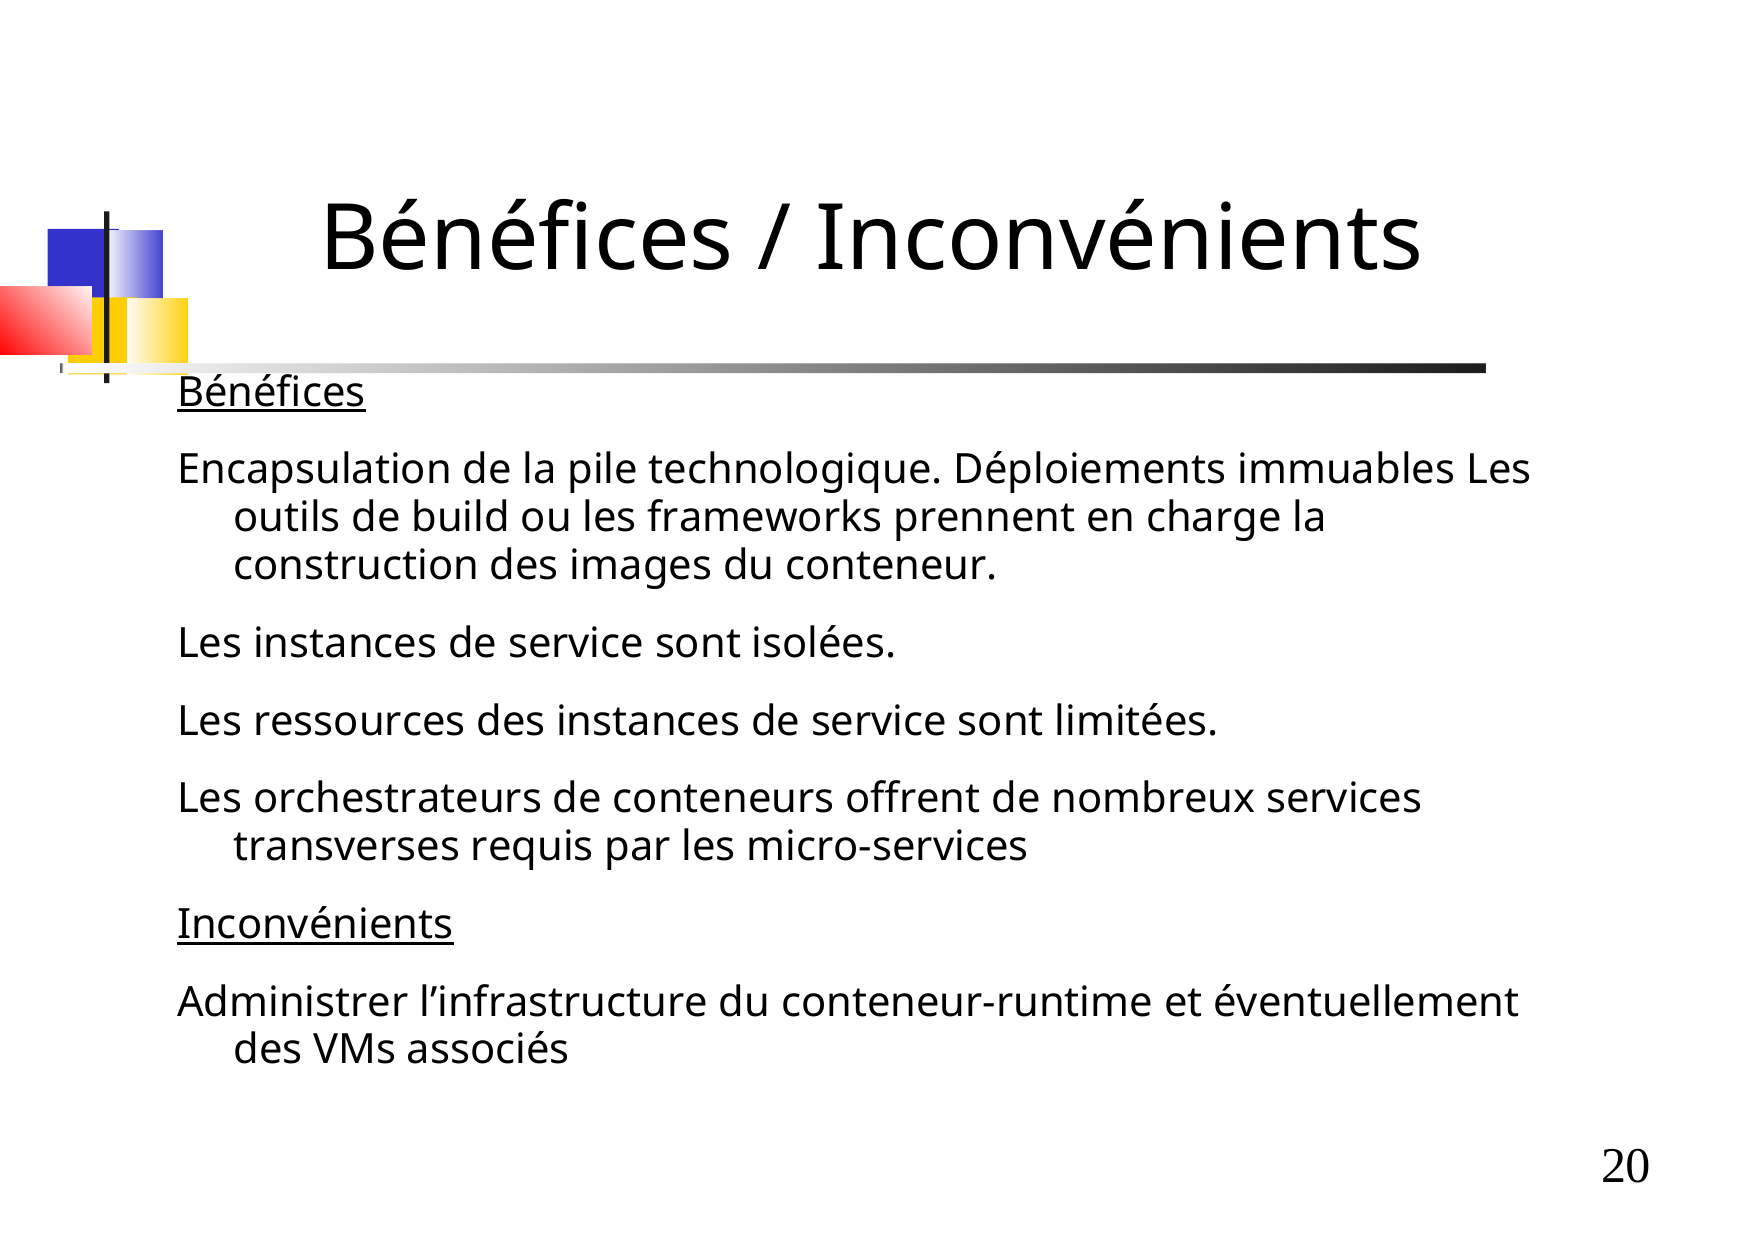

# Bénéfices / Inconvénients
Bénéfices
Encapsulation de la pile technologique. Déploiements immuables Les outils de build ou les frameworks prennent en charge la construction des images du conteneur.
Les instances de service sont isolées.
Les ressources des instances de service sont limitées.
Les orchestrateurs de conteneurs offrent de nombreux services transverses requis par les micro-services
Inconvénients
Administrer l’infrastructure du conteneur-runtime et éventuellement des VMs associés
20